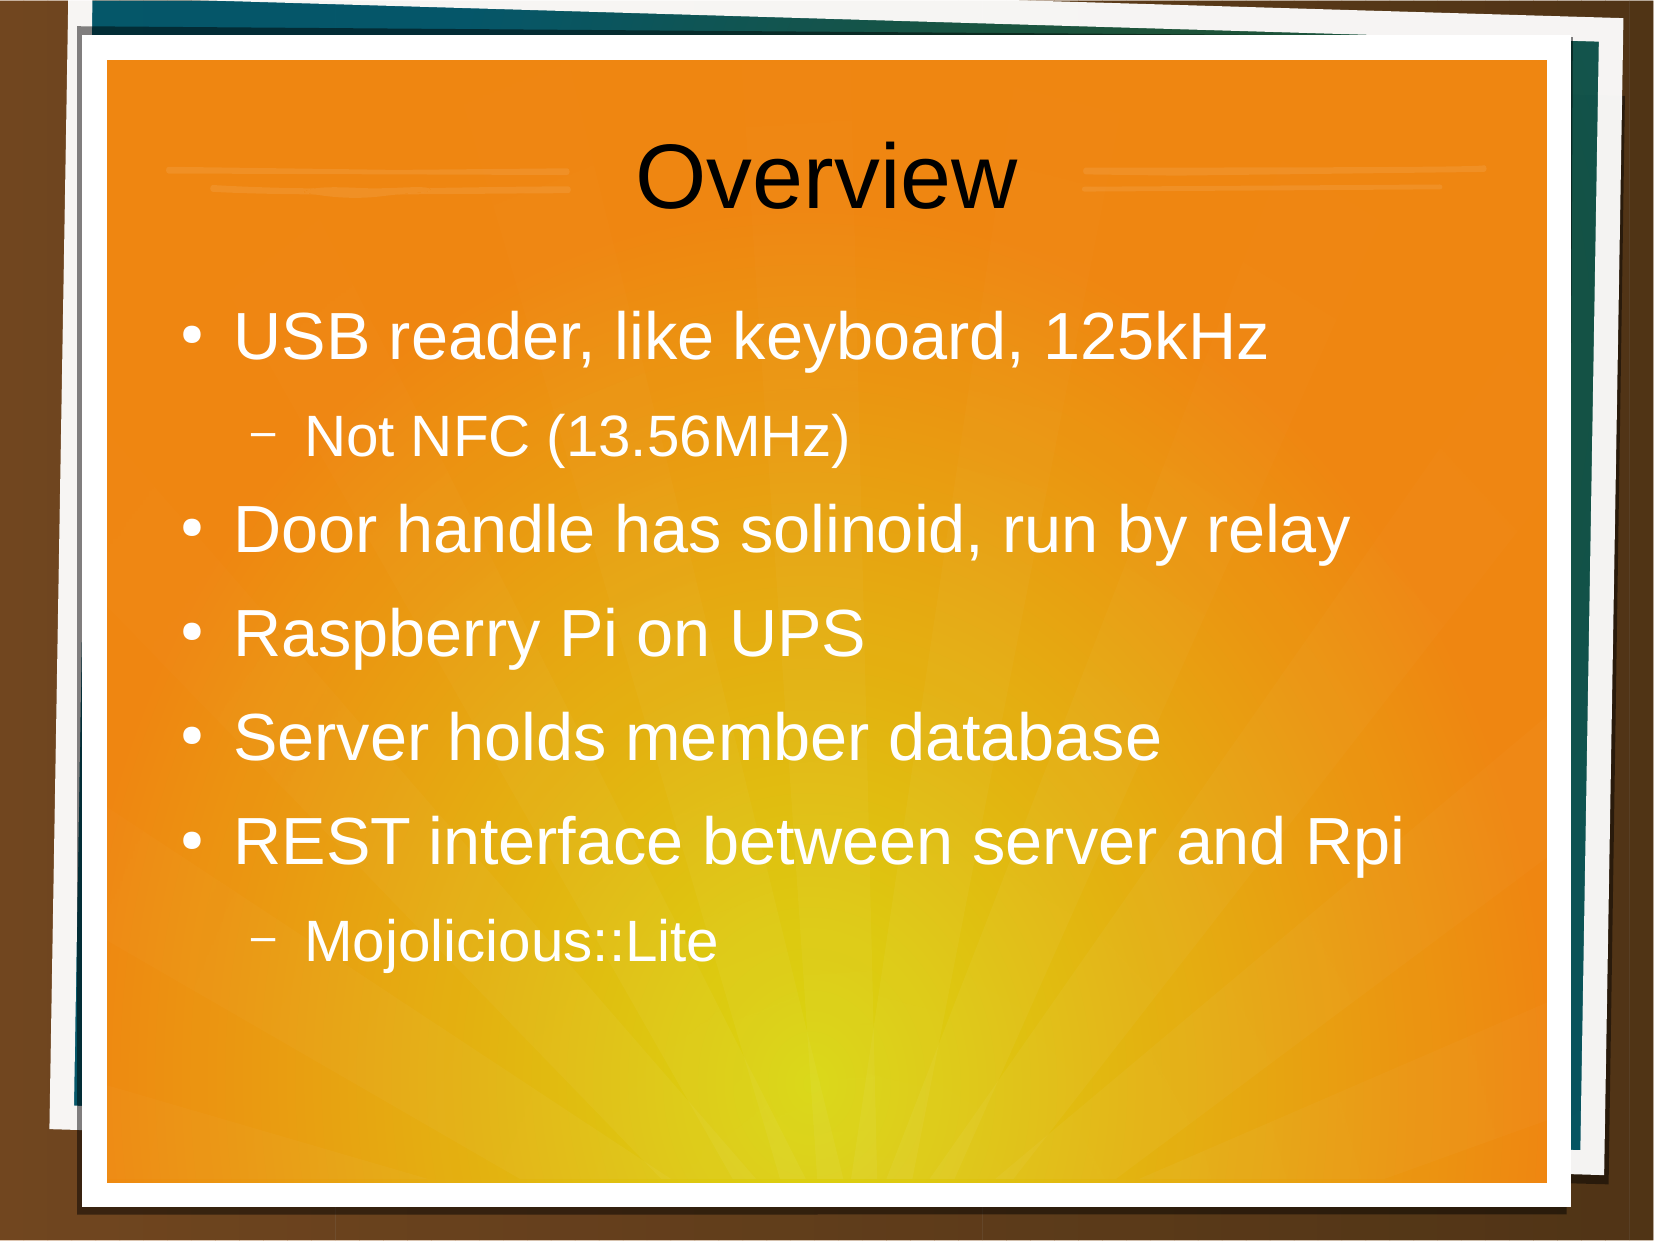

# Overview
USB reader, like keyboard, 125kHz
Not NFC (13.56MHz)
Door handle has solinoid, run by relay
Raspberry Pi on UPS
Server holds member database
REST interface between server and Rpi
Mojolicious::Lite